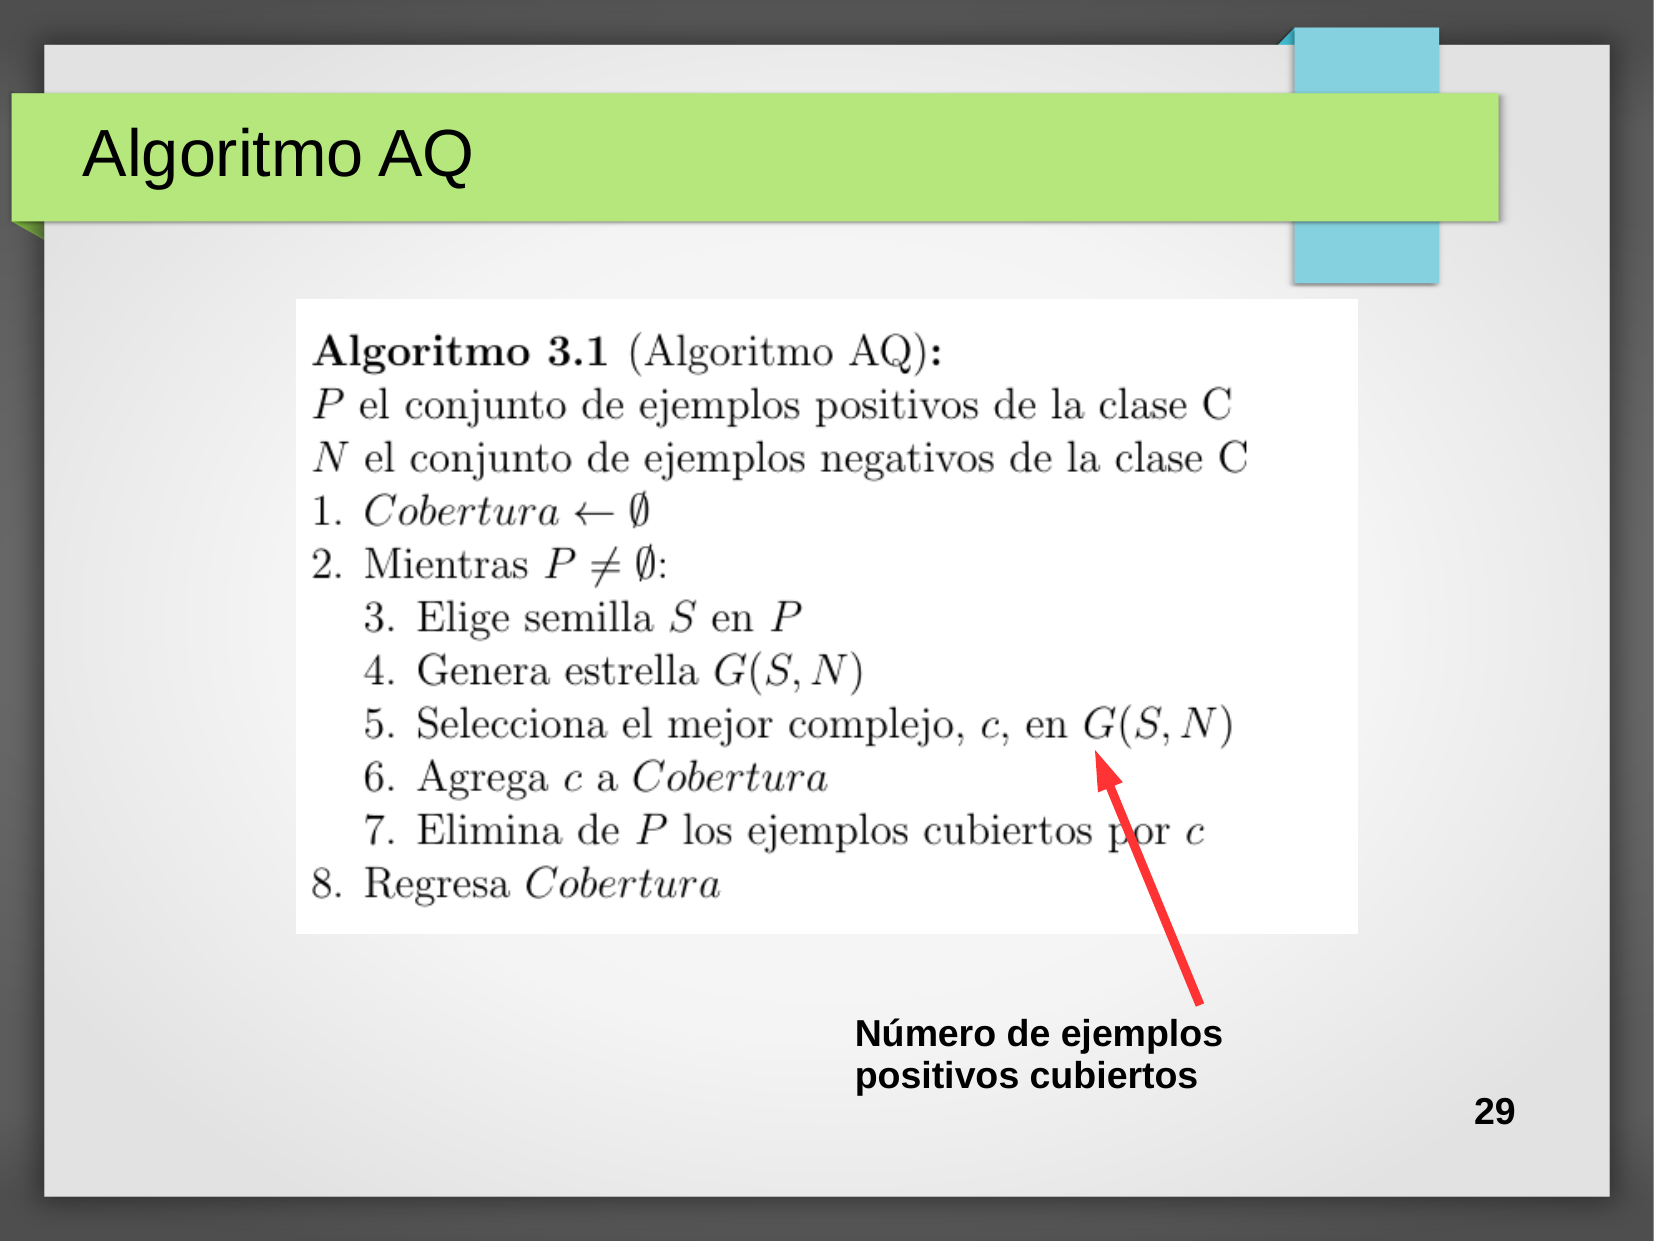

# Algoritmo AQ
Número de ejemplos positivos cubiertos